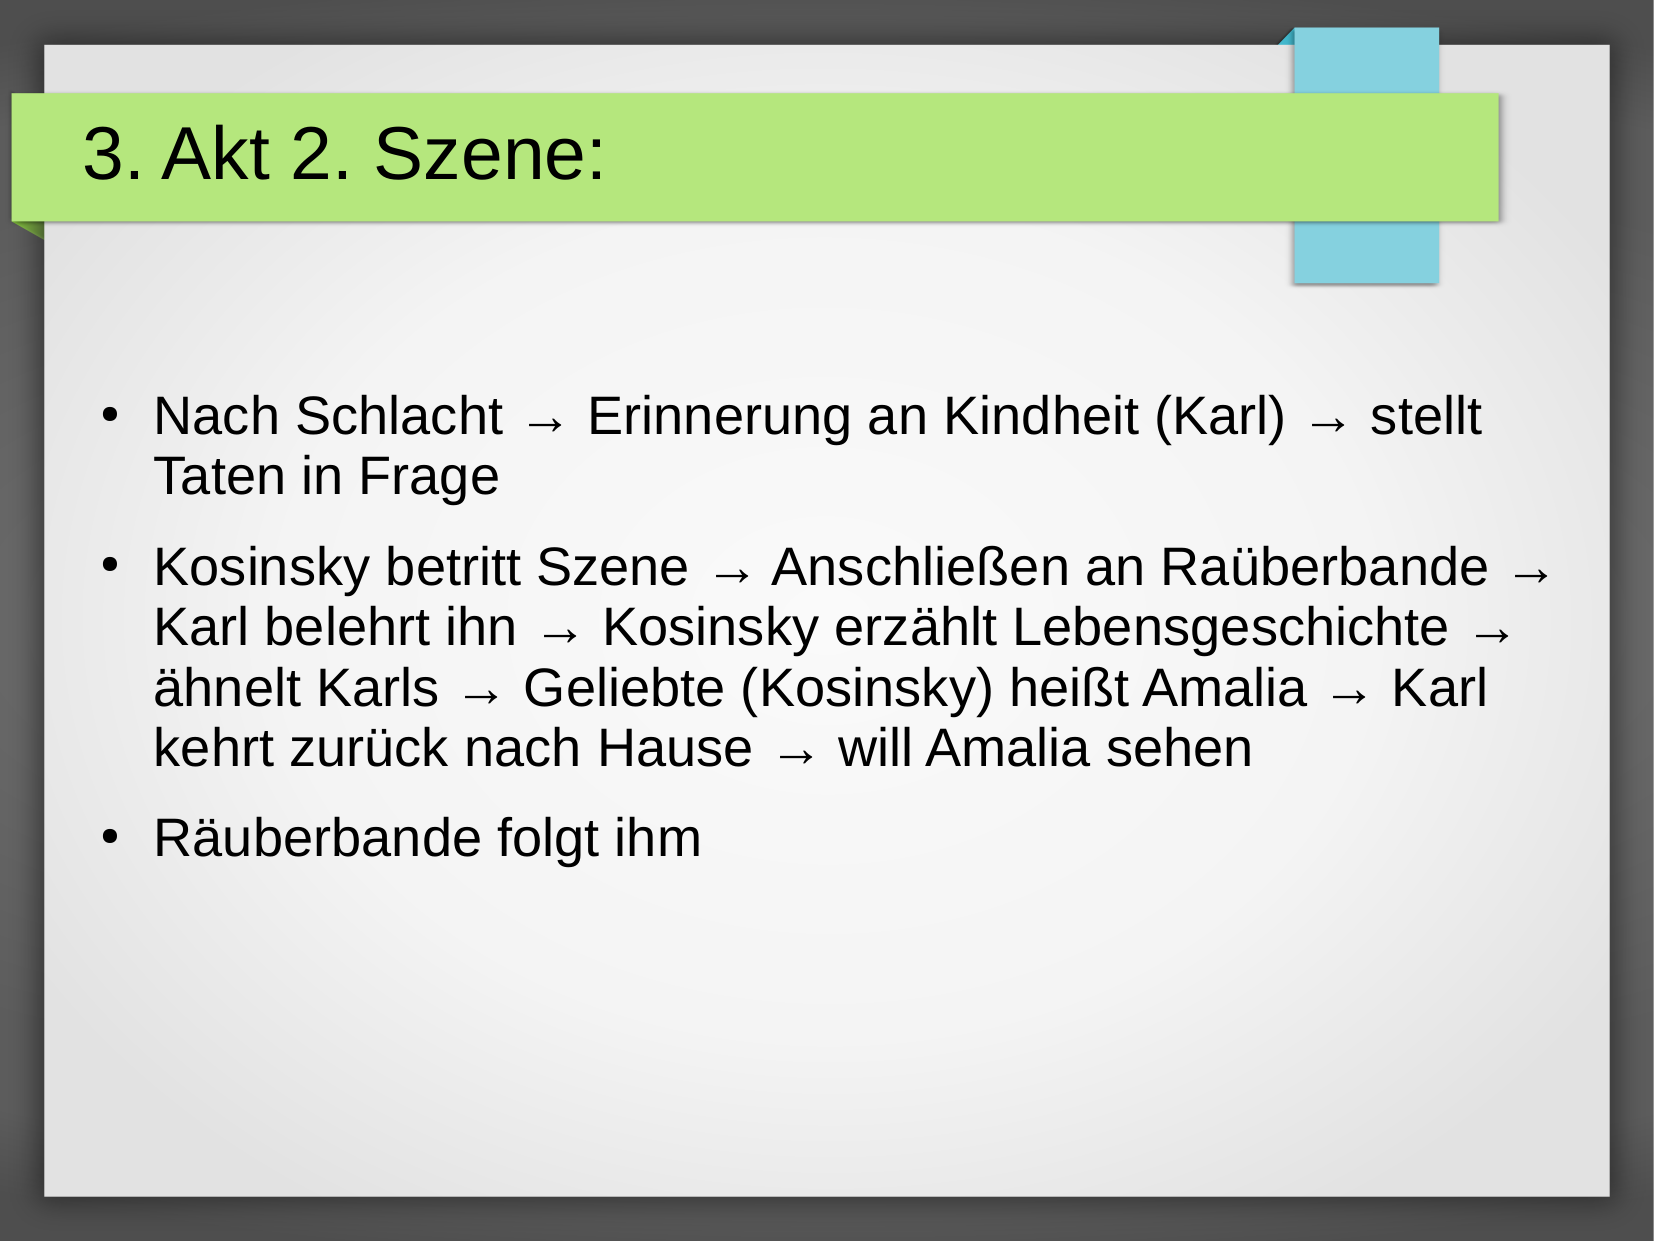

# 3. Akt 2. Szene:
Nach Schlacht → Erinnerung an Kindheit (Karl) → stellt Taten in Frage
Kosinsky betritt Szene → Anschließen an Raüberbande → Karl belehrt ihn → Kosinsky erzählt Lebensgeschichte → ähnelt Karls → Geliebte (Kosinsky) heißt Amalia → Karl kehrt zurück nach Hause → will Amalia sehen
Räuberbande folgt ihm